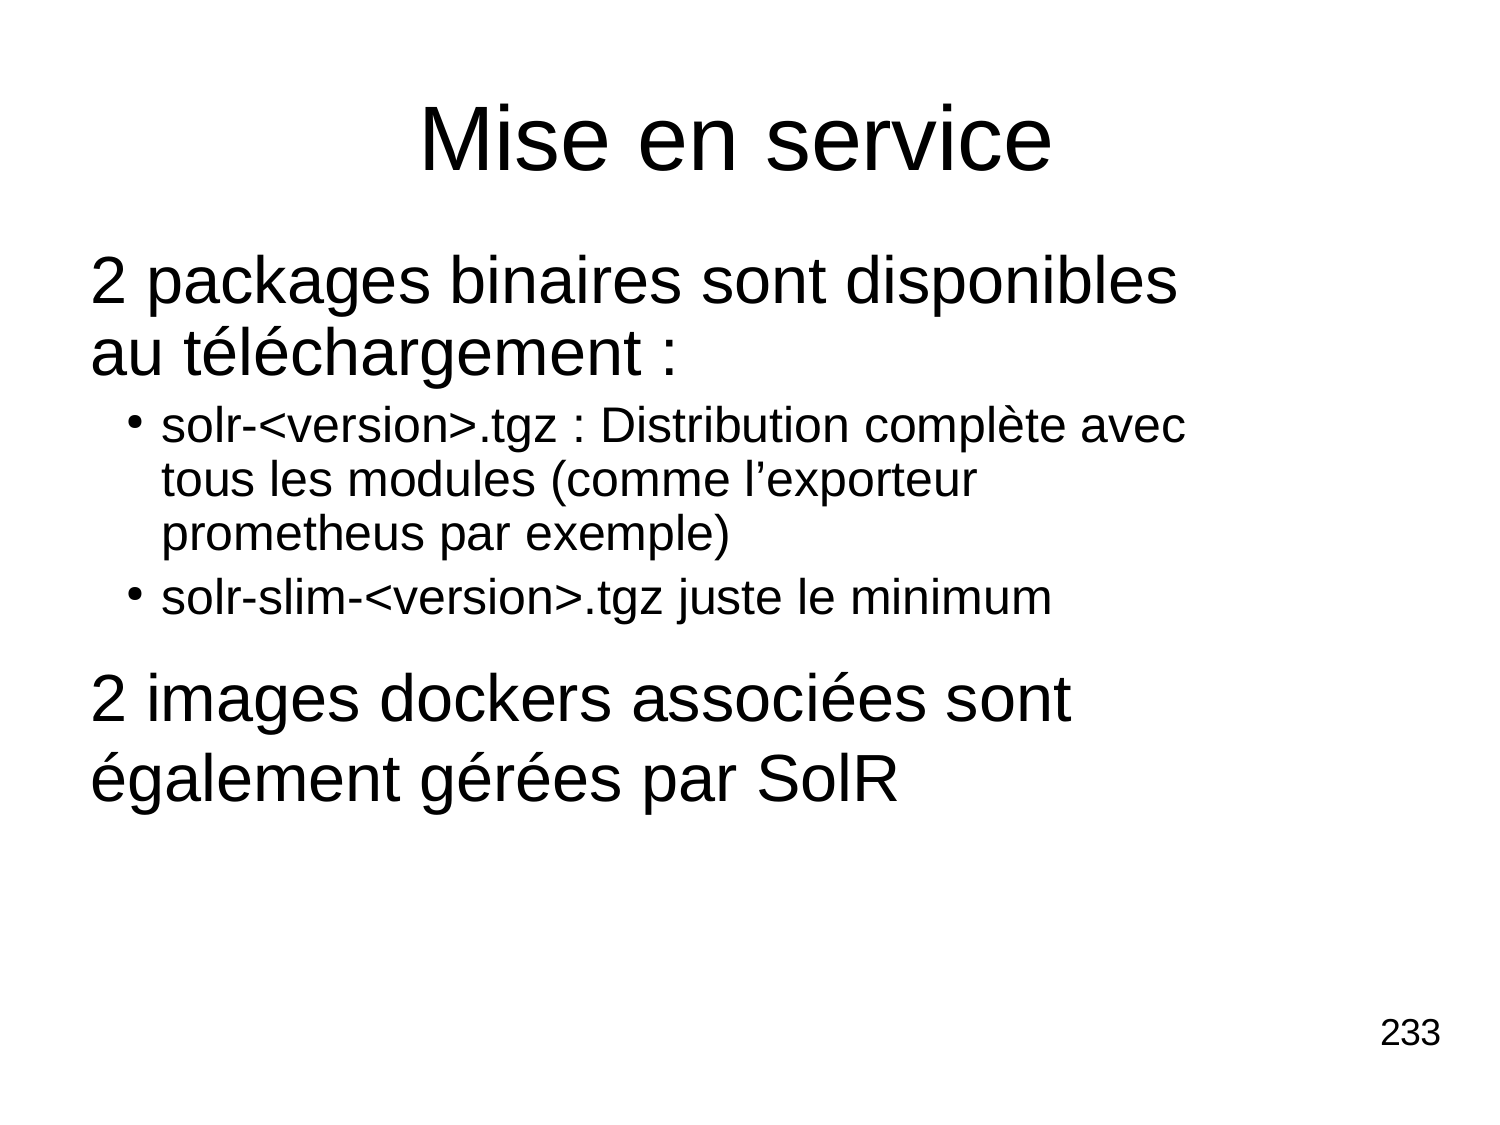

# Mise en service
2 packages binaires sont disponibles au téléchargement :
solr-<version>.tgz : Distribution complète avec tous les modules (comme l’exporteur prometheus par exemple)
solr-slim-<version>.tgz juste le minimum
2 images dockers associées sont également gérées par SolR
233